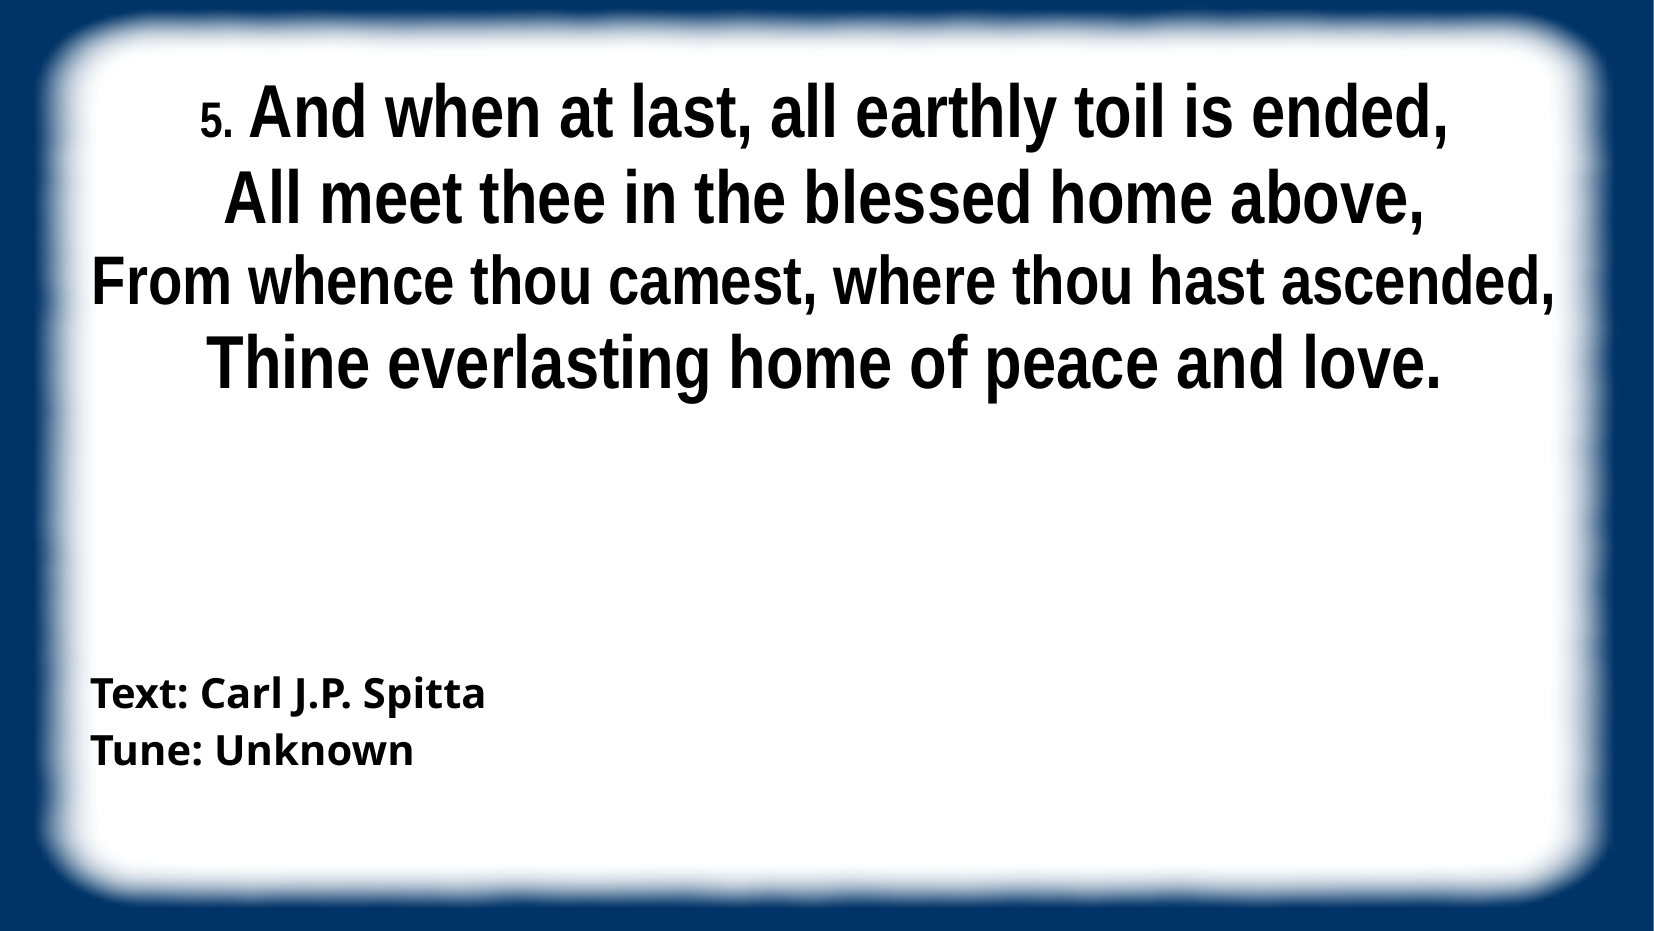

5. And when at last, all earthly toil is ended,
All meet thee in the blessed home above,
From whence thou camest, where thou hast ascended,
Thine everlasting home of peace and love.
Text: Carl J.P. Spitta
Tune: Unknown